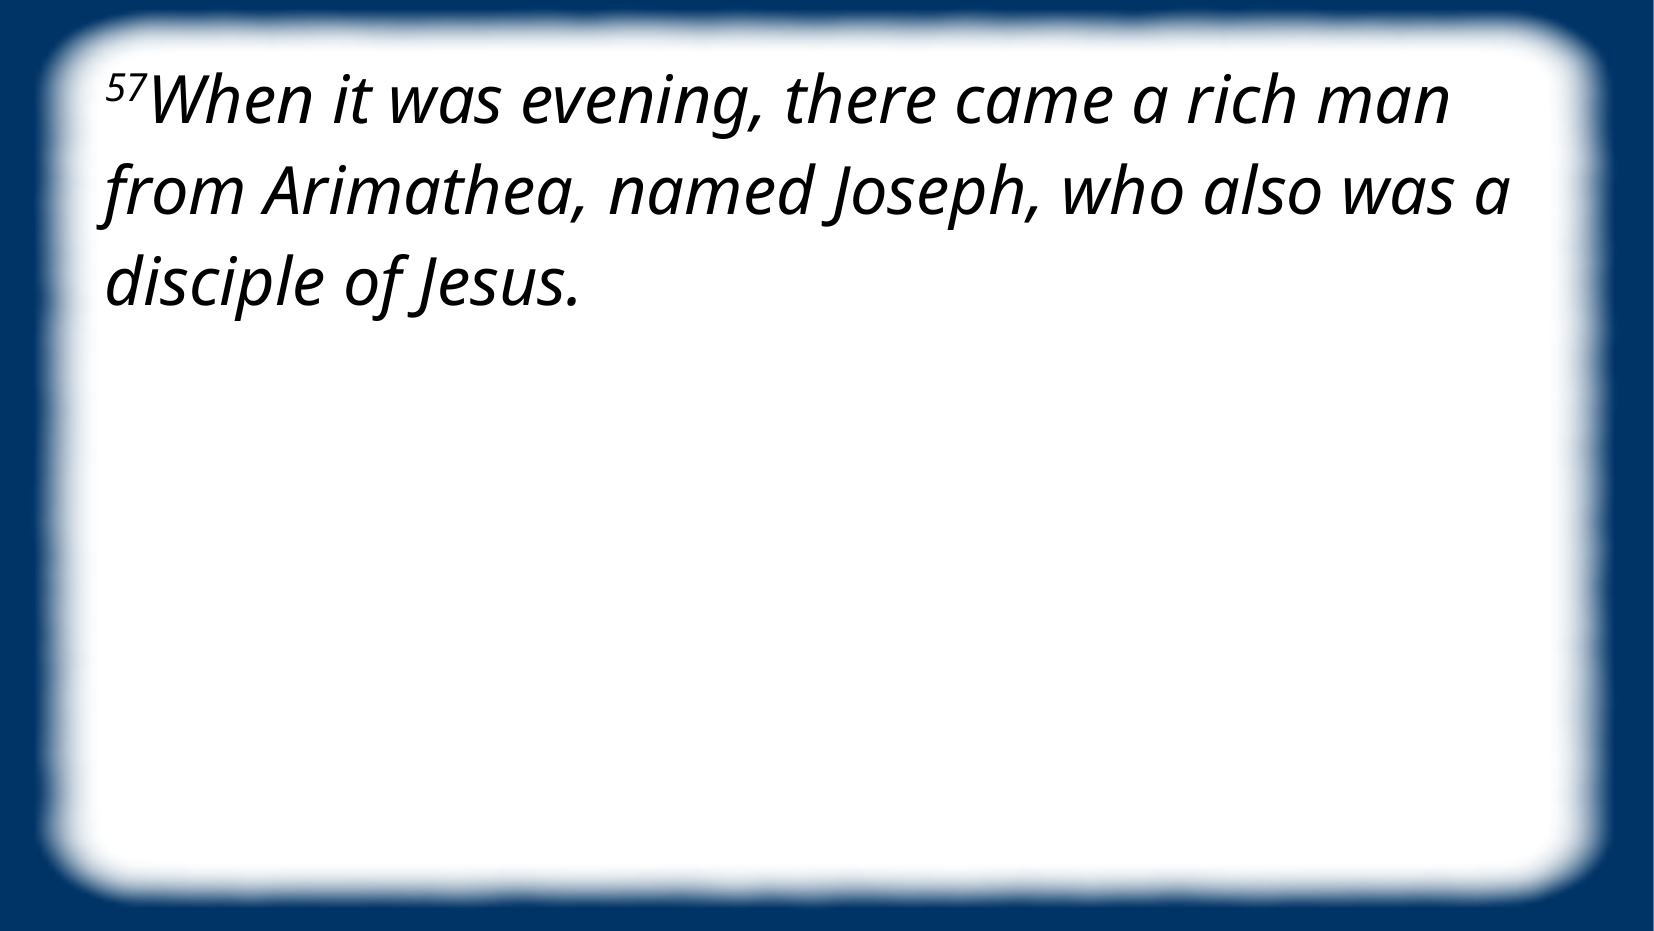

57When it was evening, there came a rich man from Arimathea, named Joseph, who also was a disciple of Jesus.